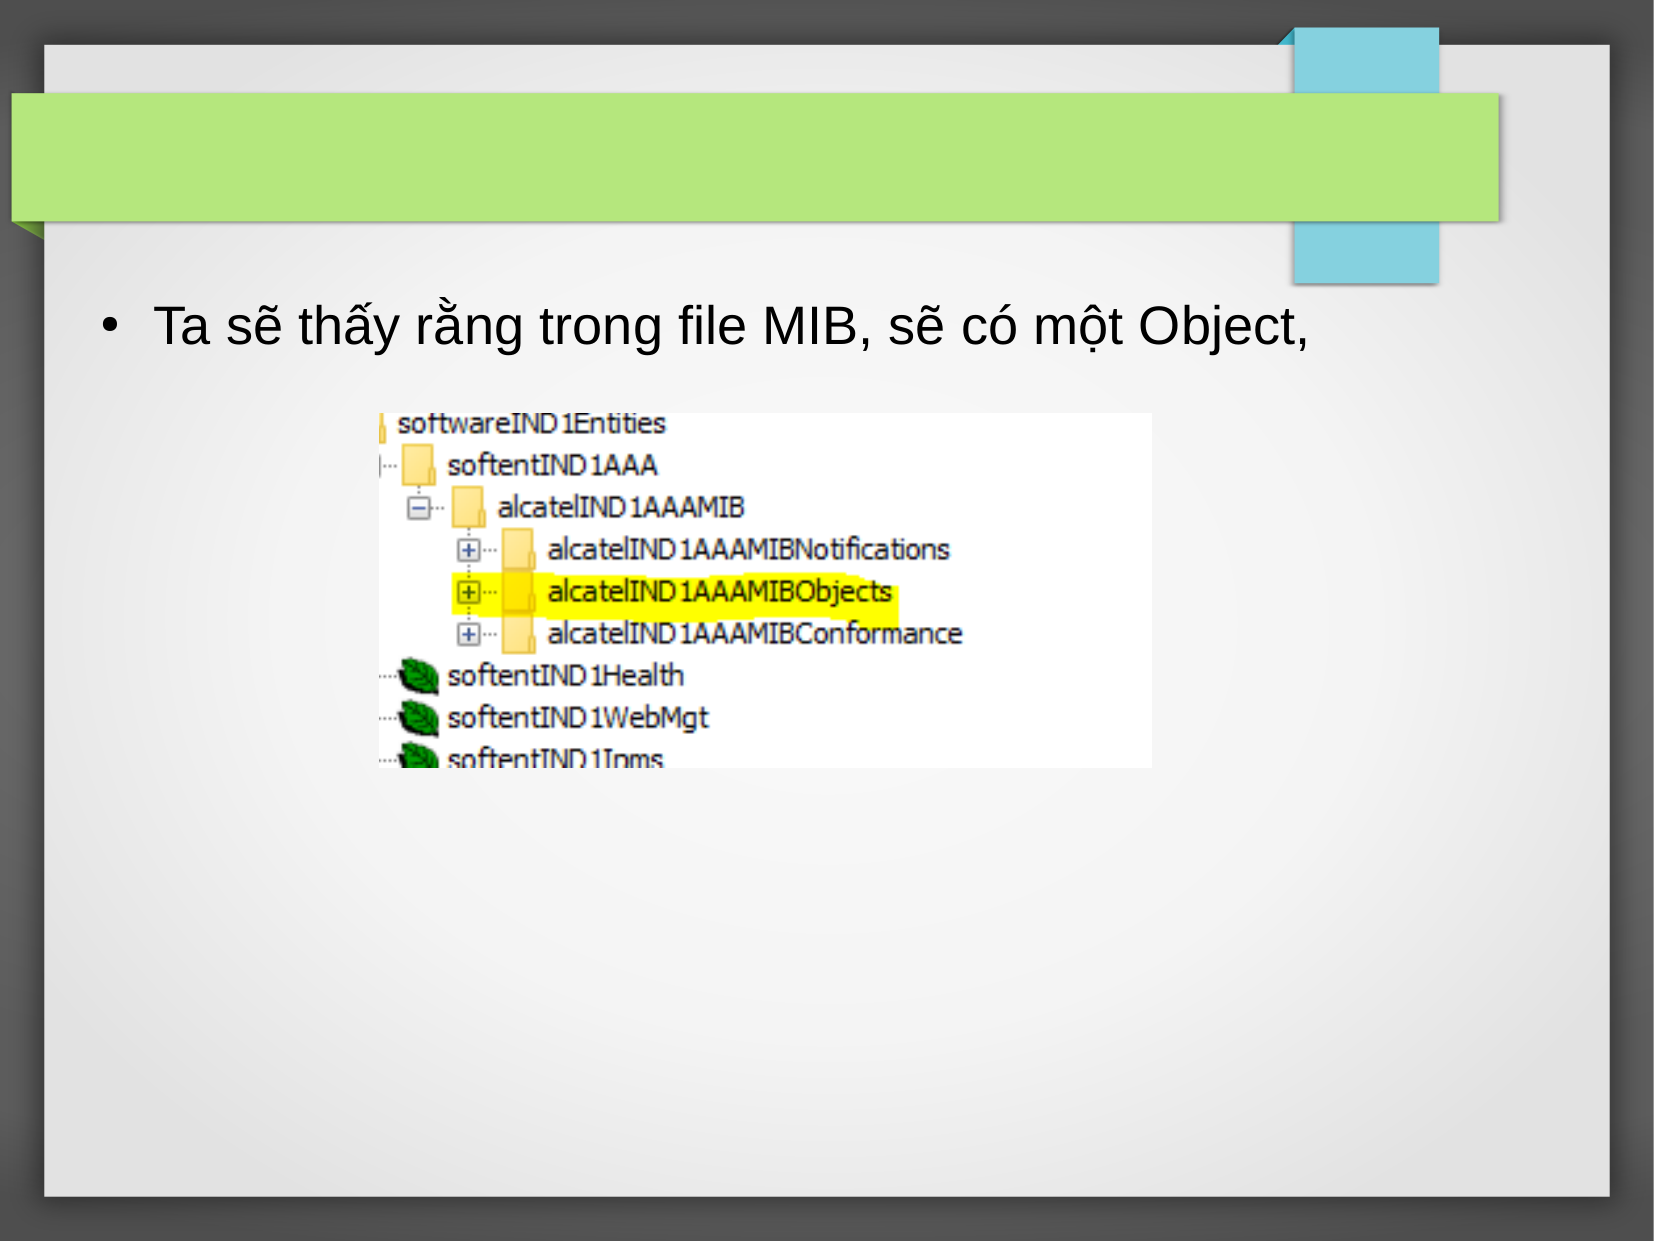

#
Ta sẽ thấy rằng trong file MIB, sẽ có một Object,